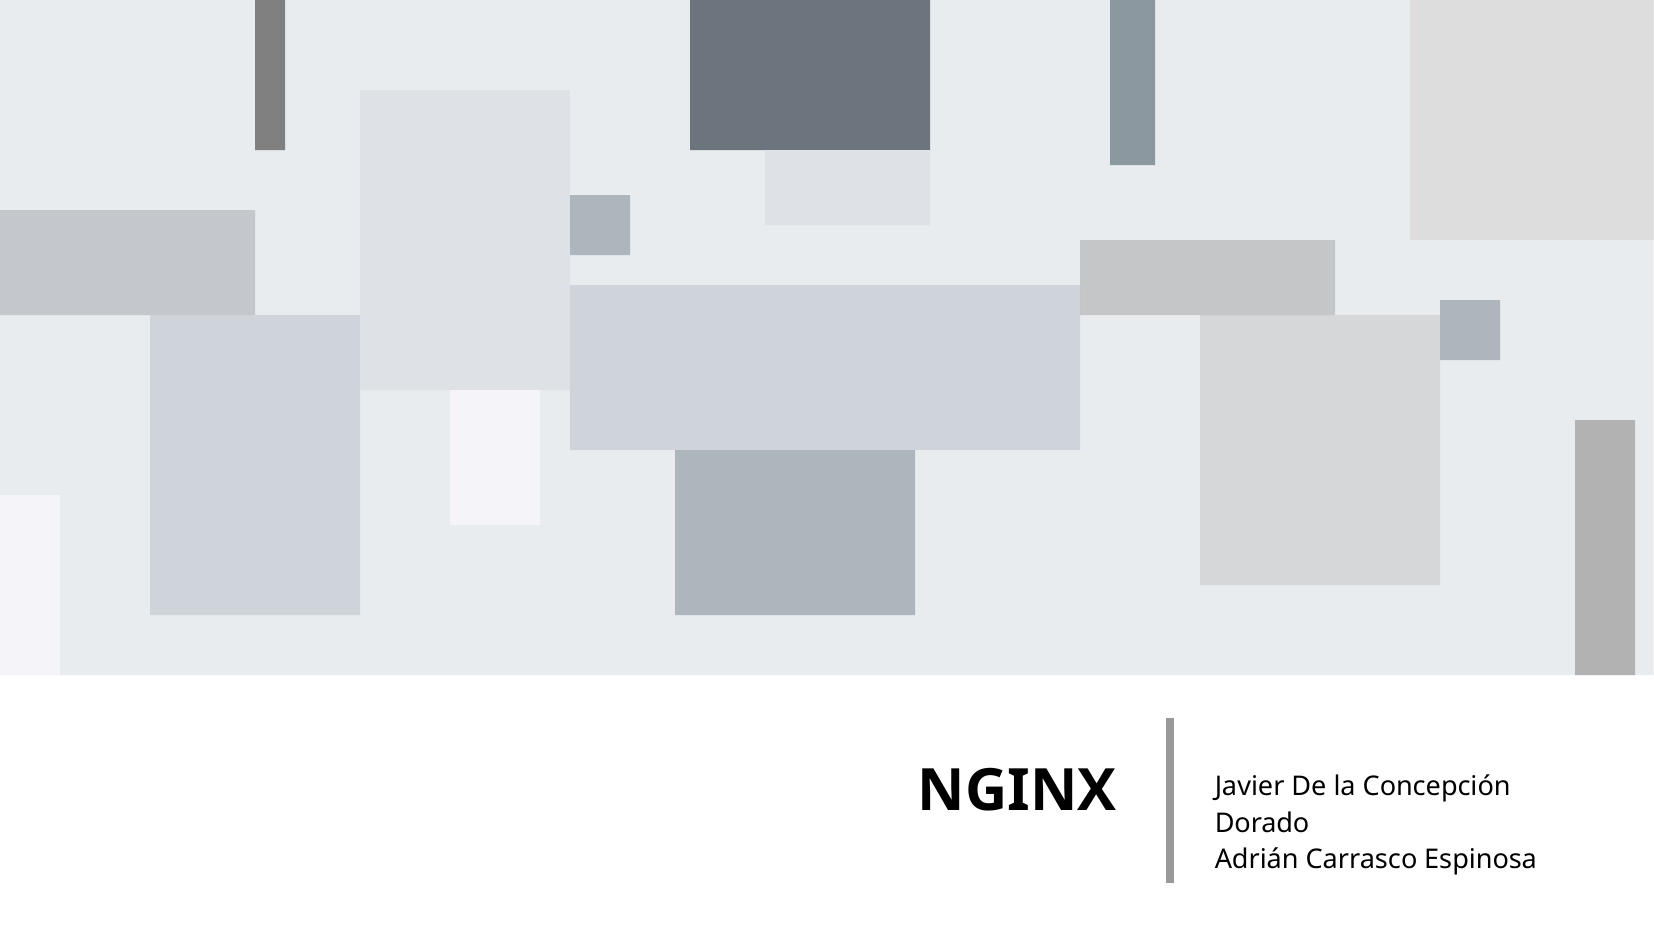

NGINX
Javier De la Concepción Dorado
Adrián Carrasco Espinosa